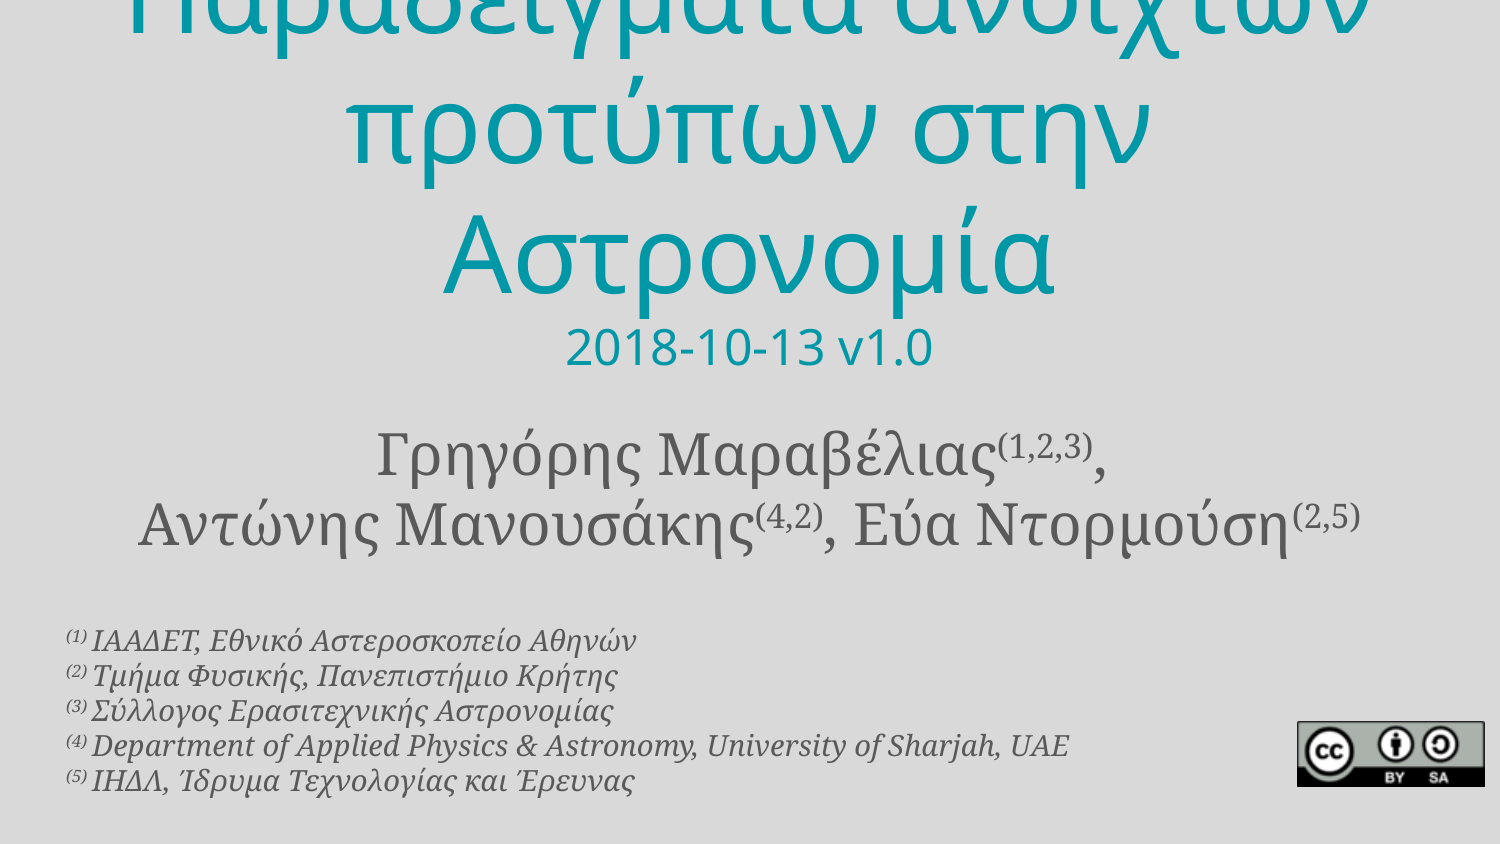

# Παραδείγματα ανοιχτών προτύπων στην Αστρονομία 2018-10-13 v1.0
Γρηγόρης Μαραβέλιας(1,2,3),
Αντώνης Μανουσάκης(4,2), Εύα Ντορμούση(2,5)
(1) ΙΑΑΔΕΤ, Εθνικό Αστεροσκοπείο Αθηνών
(2) Τμήμα Φυσικής, Πανεπιστήμιο Κρήτης
(3) Σύλλογος Ερασιτεχνικής Αστρονομίας
(4) Department of Applied Physics & Astronomy, University of Sharjah, UAE
(5) ΙΗΔΛ, Ίδρυμα Τεχνολογίας και Έρευνας